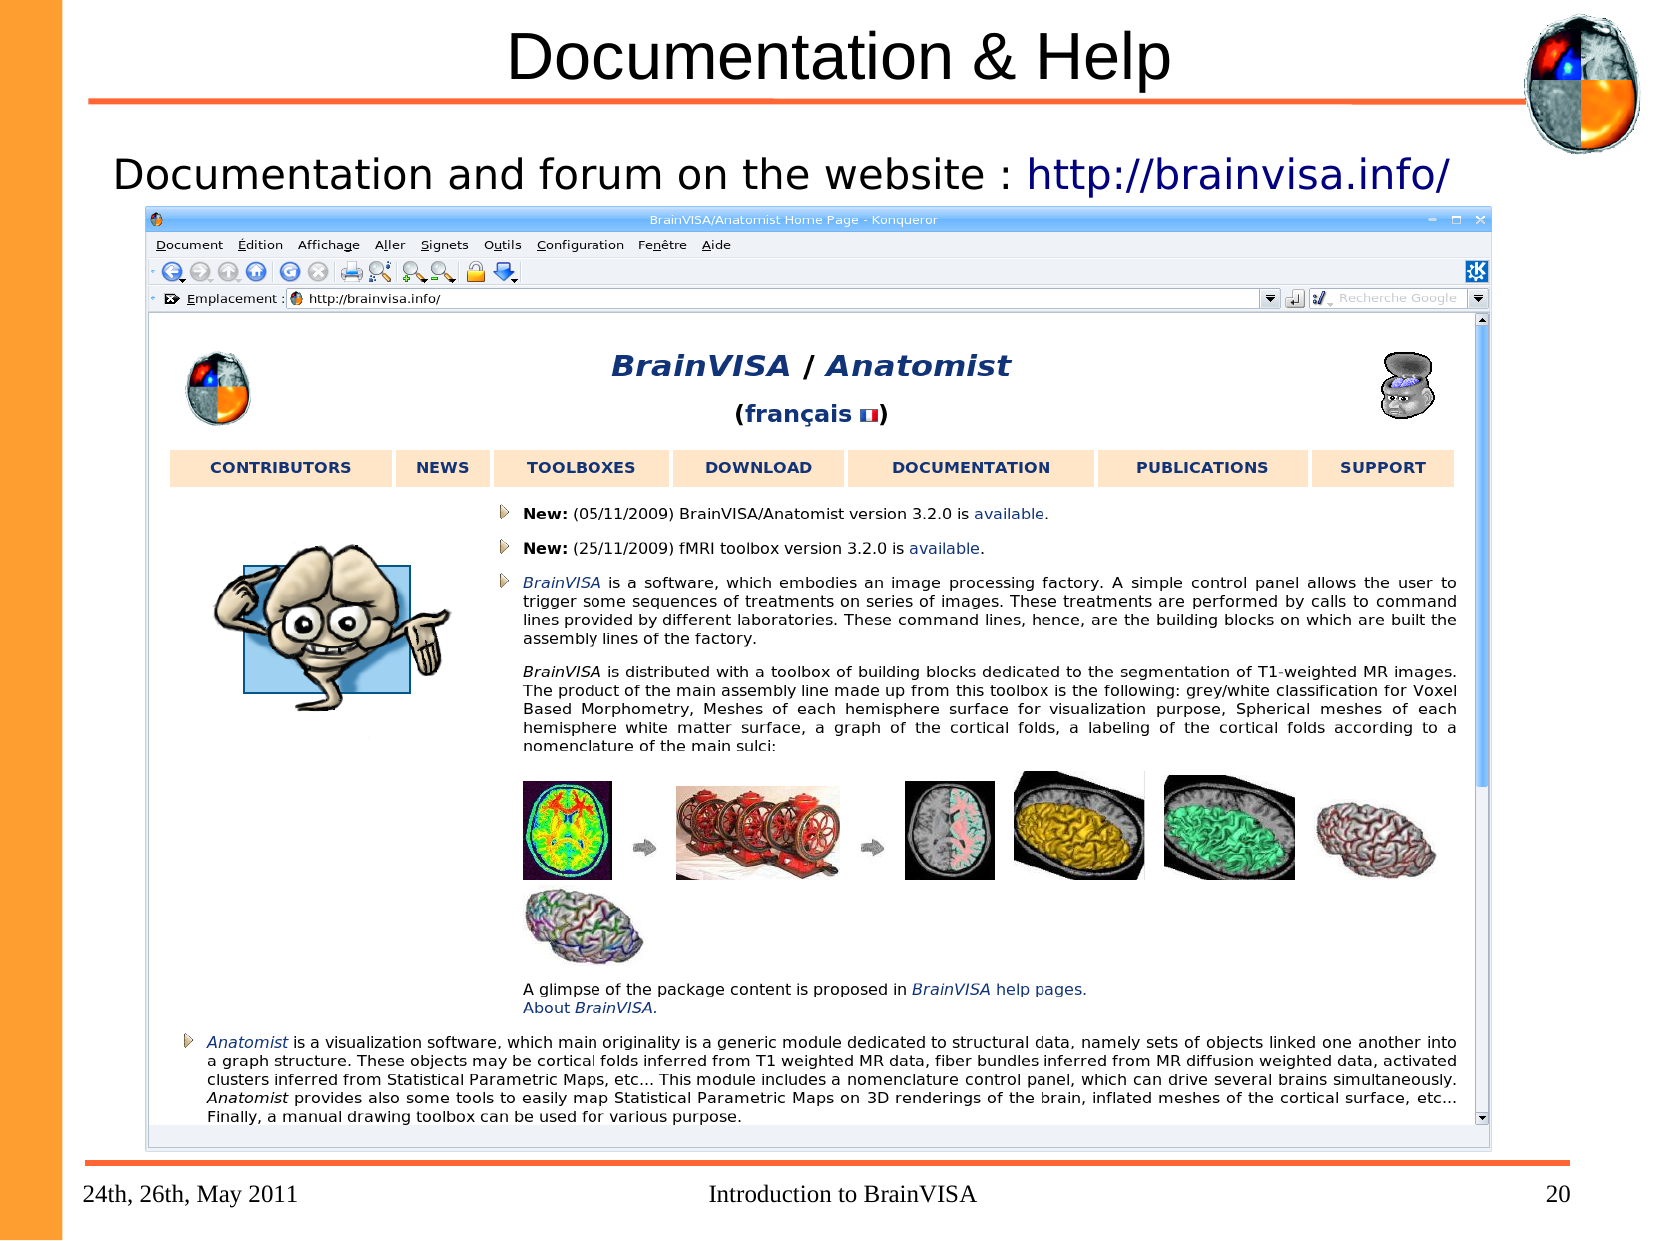

# Documentation & Help
Documentation and forum on the website : http://brainvisa.info/
24th, 26th, May 2011
Introduction to BrainVISA
20